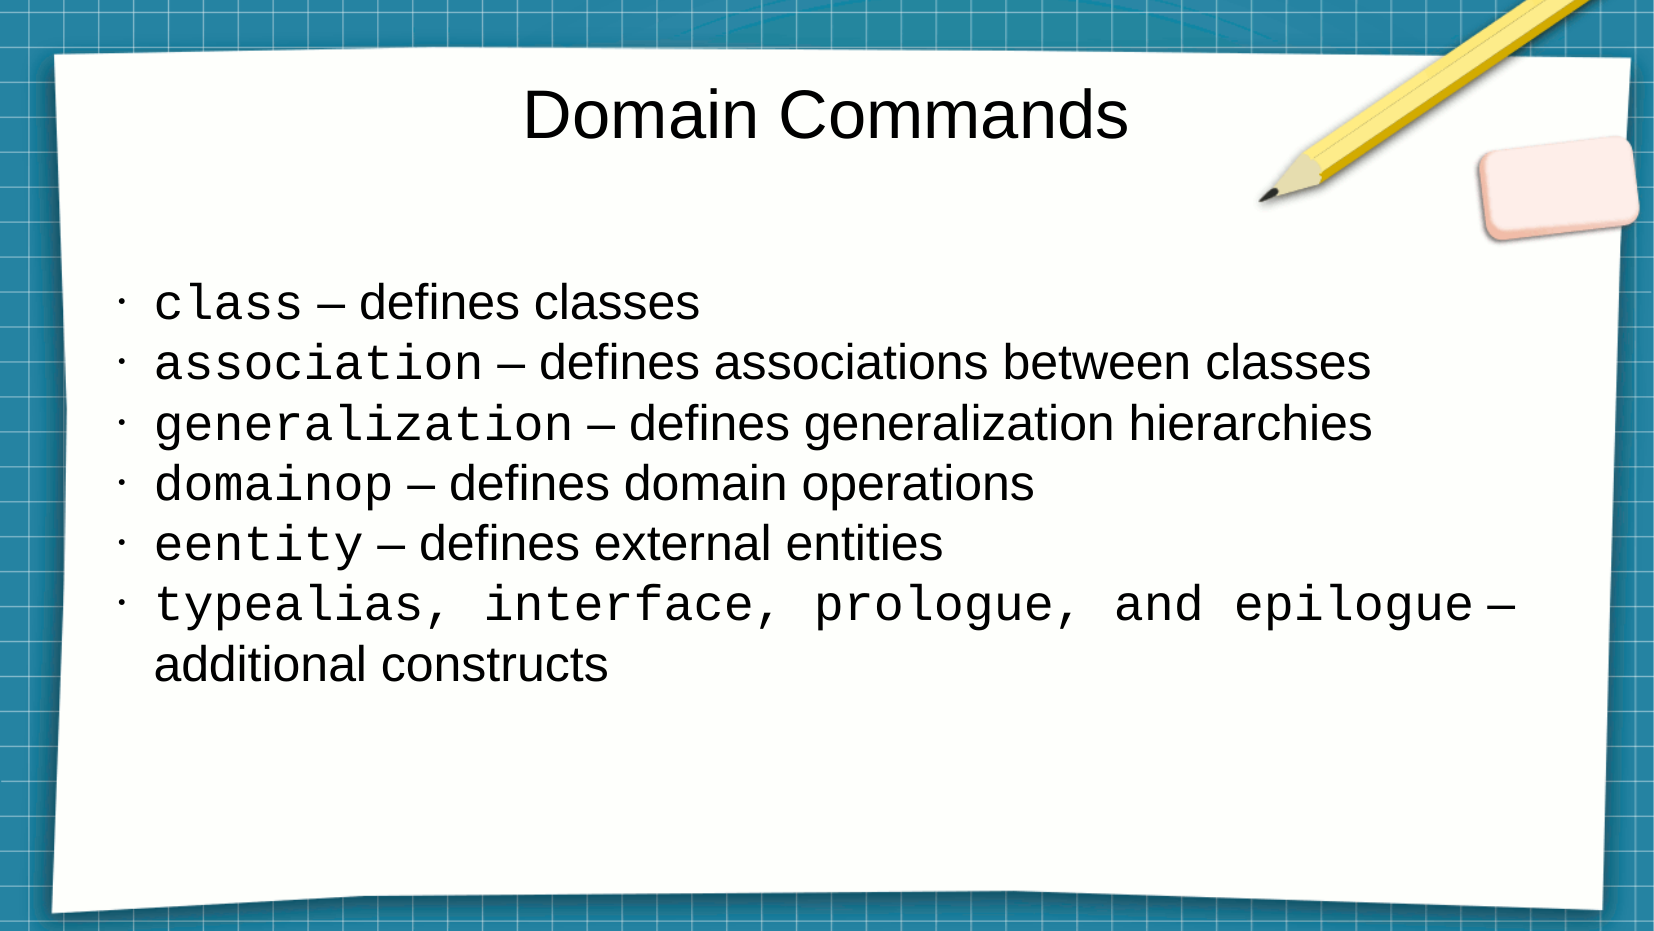

# Domain Commands
class – defines classes
association – defines associations between classes
generalization – defines generalization hierarchies
domainop – defines domain operations
eentity – defines external entities
typealias, interface, prologue, and epilogue – additional constructs